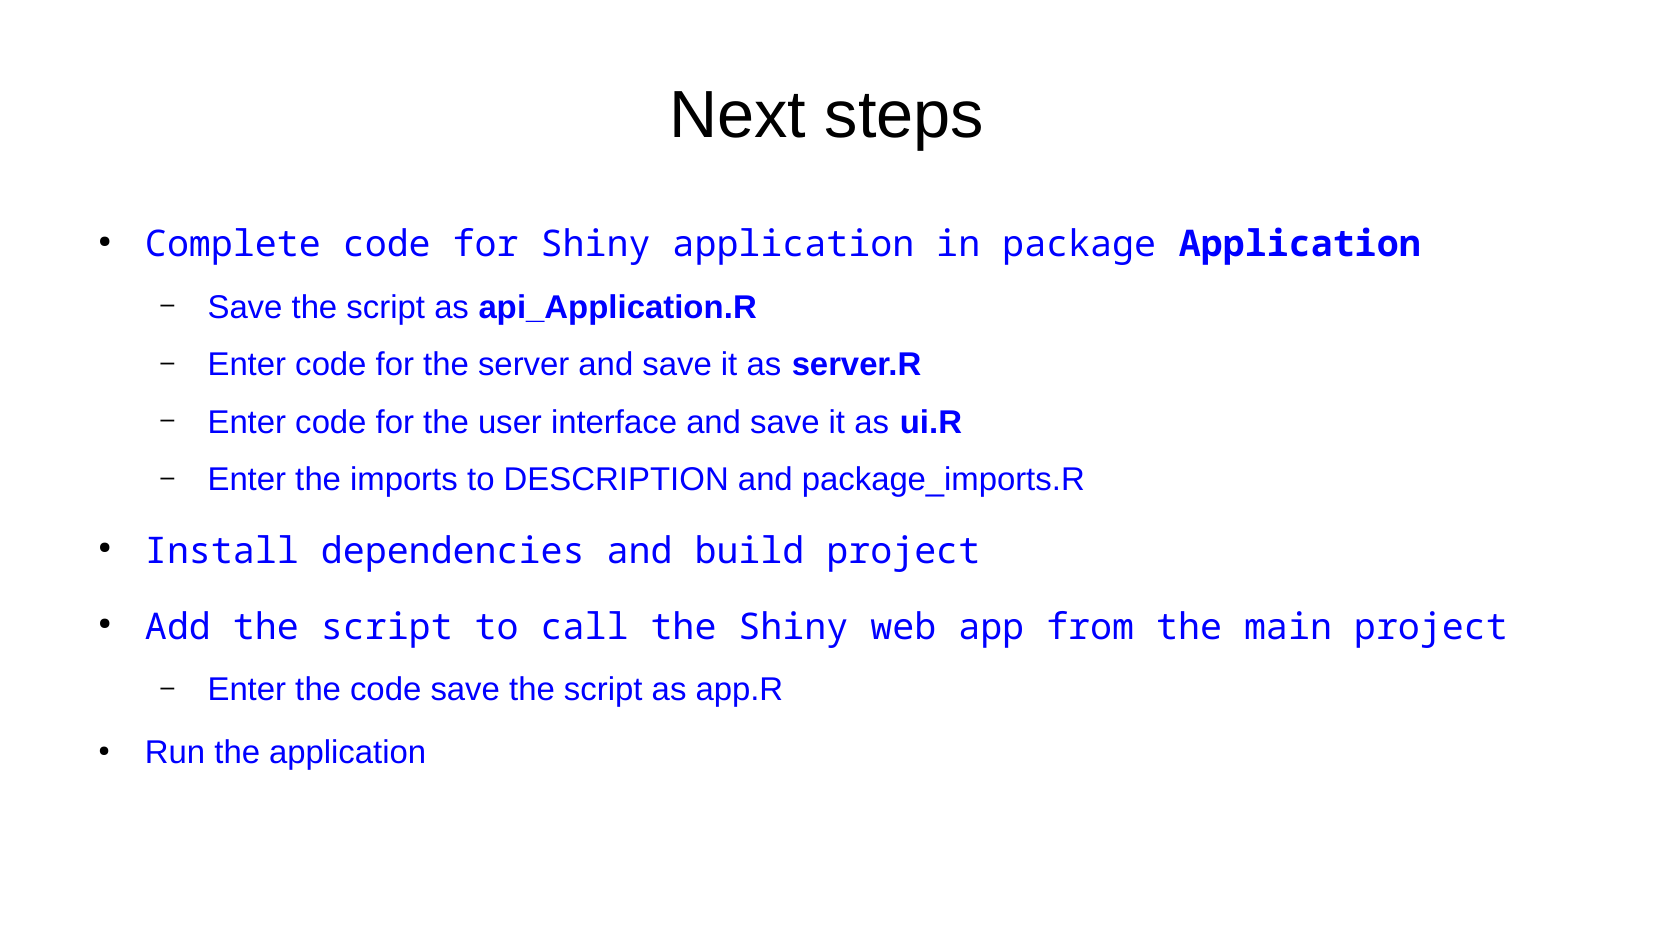

# Next steps
Complete code for Shiny application in package Application
Save the script as api_Application.R
Enter code for the server and save it as server.R
Enter code for the user interface and save it as ui.R
Enter the imports to DESCRIPTION and package_imports.R
Install dependencies and build project
Add the script to call the Shiny web app from the main project
Enter the code save the script as app.R
Run the application